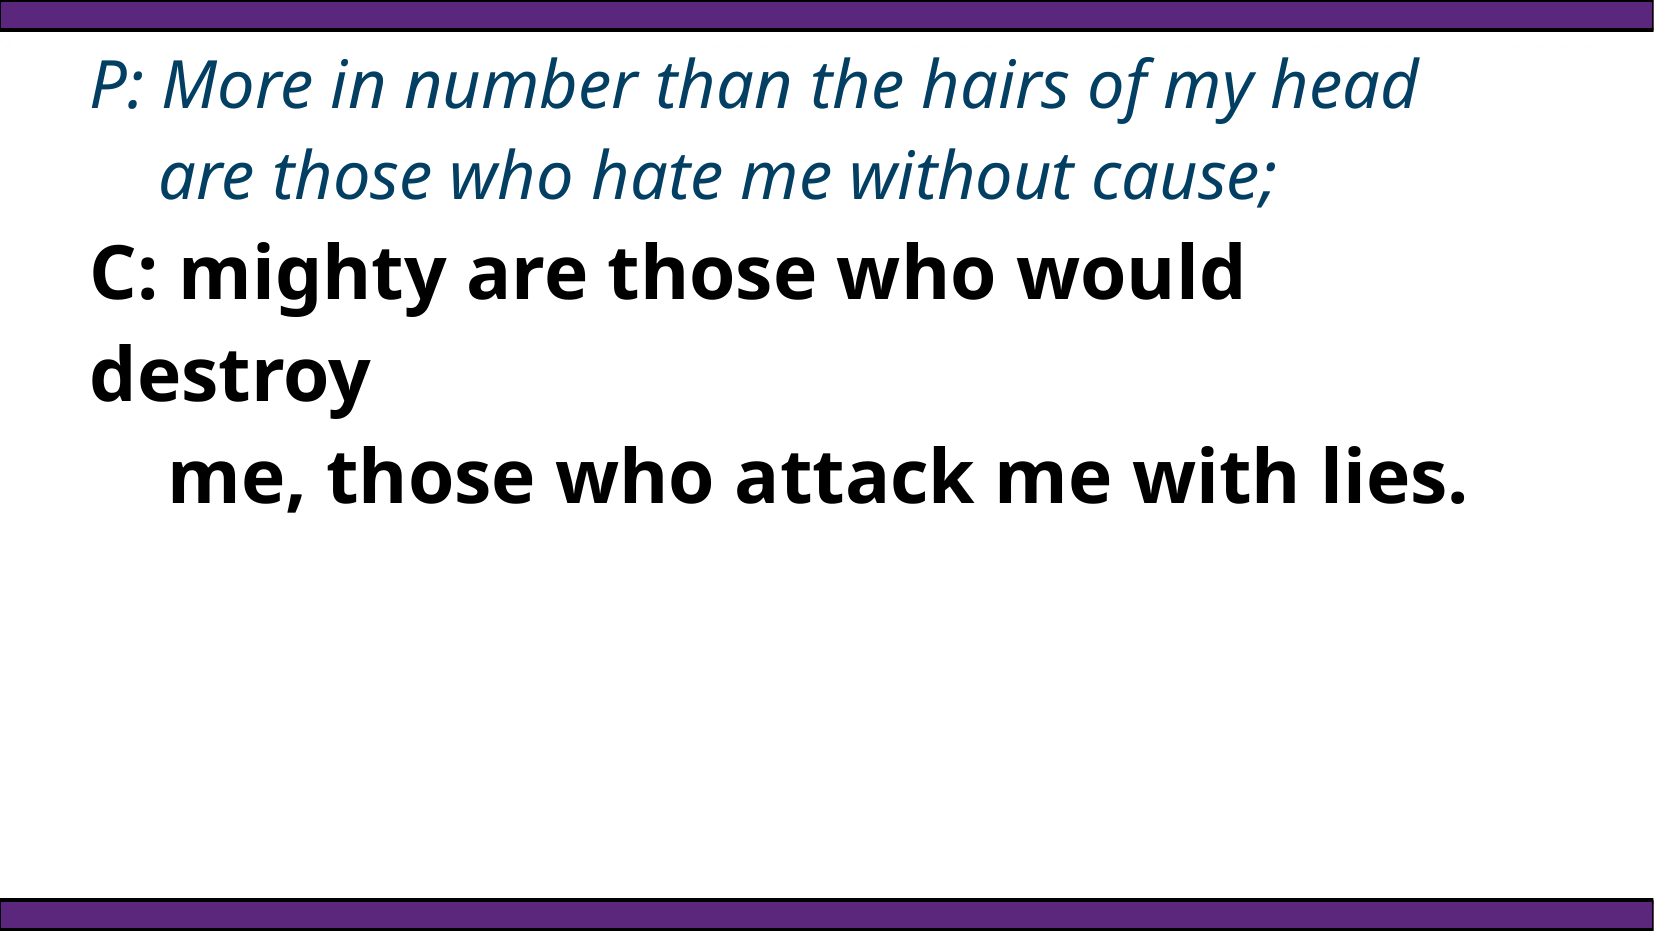

P: More in number than the hairs of my head
 are those who hate me without cause;
C: mighty are those who would destroy
 me, those who attack me with lies.